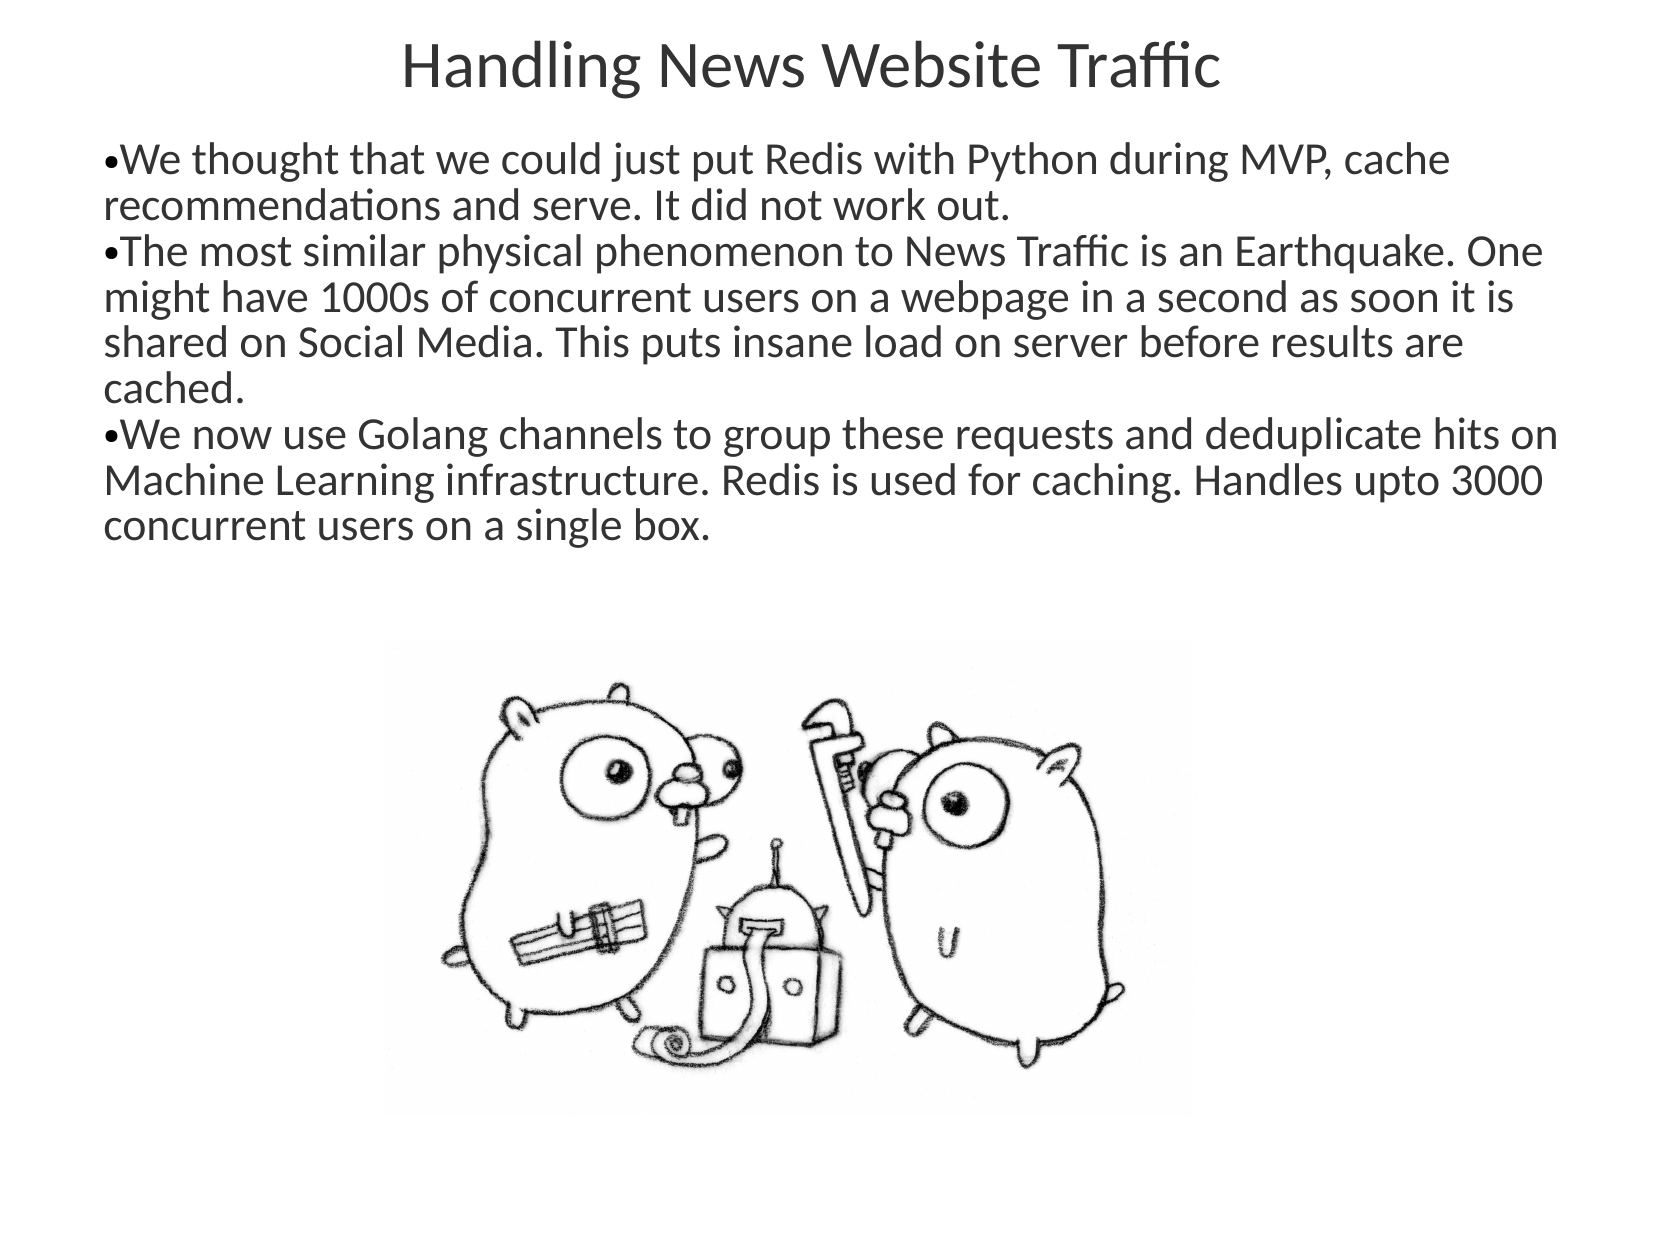

Handling News Website Traffic
We thought that we could just put Redis with Python during MVP, cache recommendations and serve. It did not work out.
The most similar physical phenomenon to News Traffic is an Earthquake. One might have 1000s of concurrent users on a webpage in a second as soon it is shared on Social Media. This puts insane load on server before results are cached.
We now use Golang channels to group these requests and deduplicate hits on Machine Learning infrastructure. Redis is used for caching. Handles upto 3000 concurrent users on a single box.